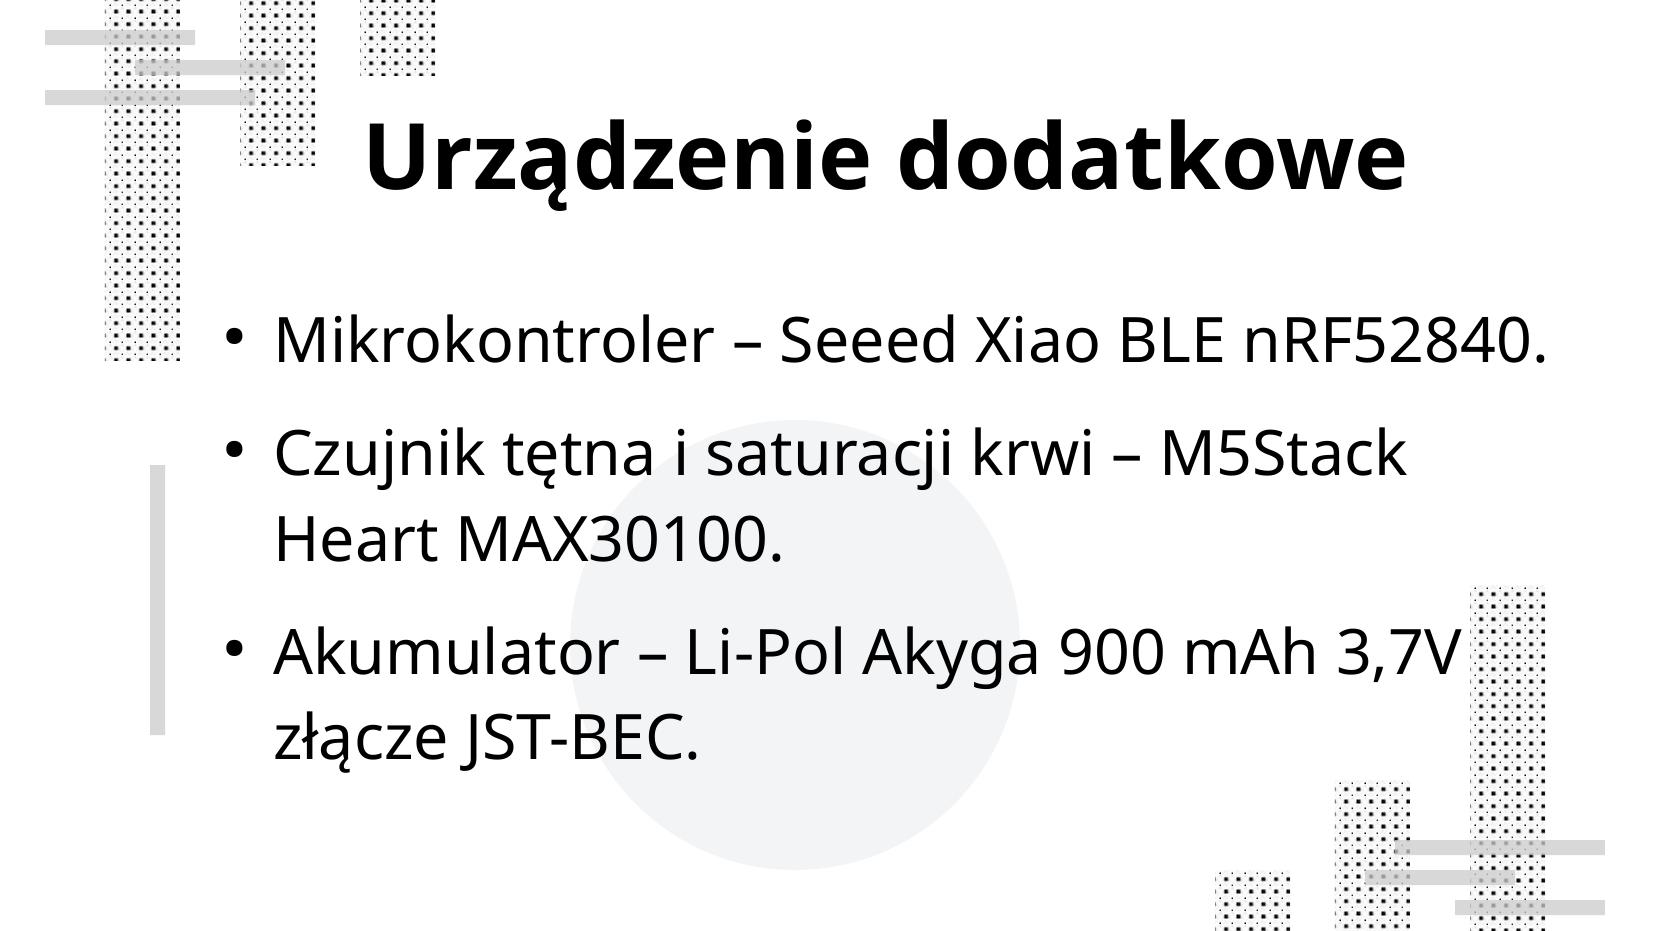

# Urządzenie dodatkowe
Mikrokontroler – Seeed Xiao BLE nRF52840.
Czujnik tętna i saturacji krwi – M5Stack Heart MAX30100.
Akumulator – Li-Pol Akyga 900 mAh 3,7V złącze JST-BEC.